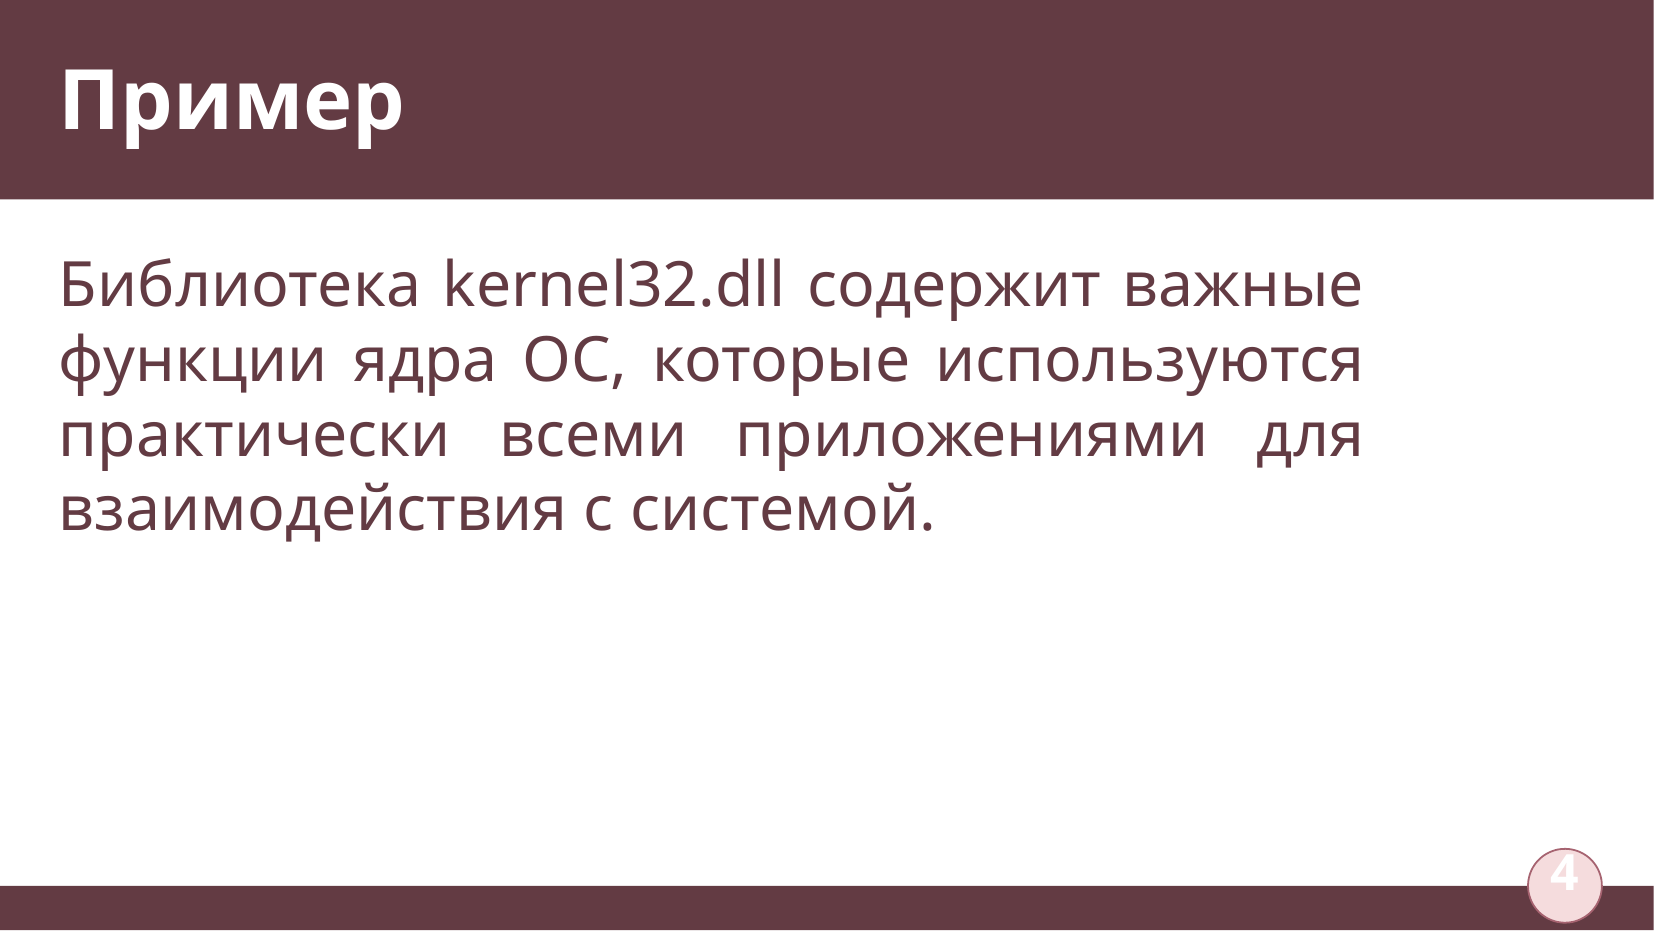

# Пример
Библиотека kernel32.dll содержит важные функции ядра ОС, которые используются практически всеми приложениями для взаимодействия с системой.